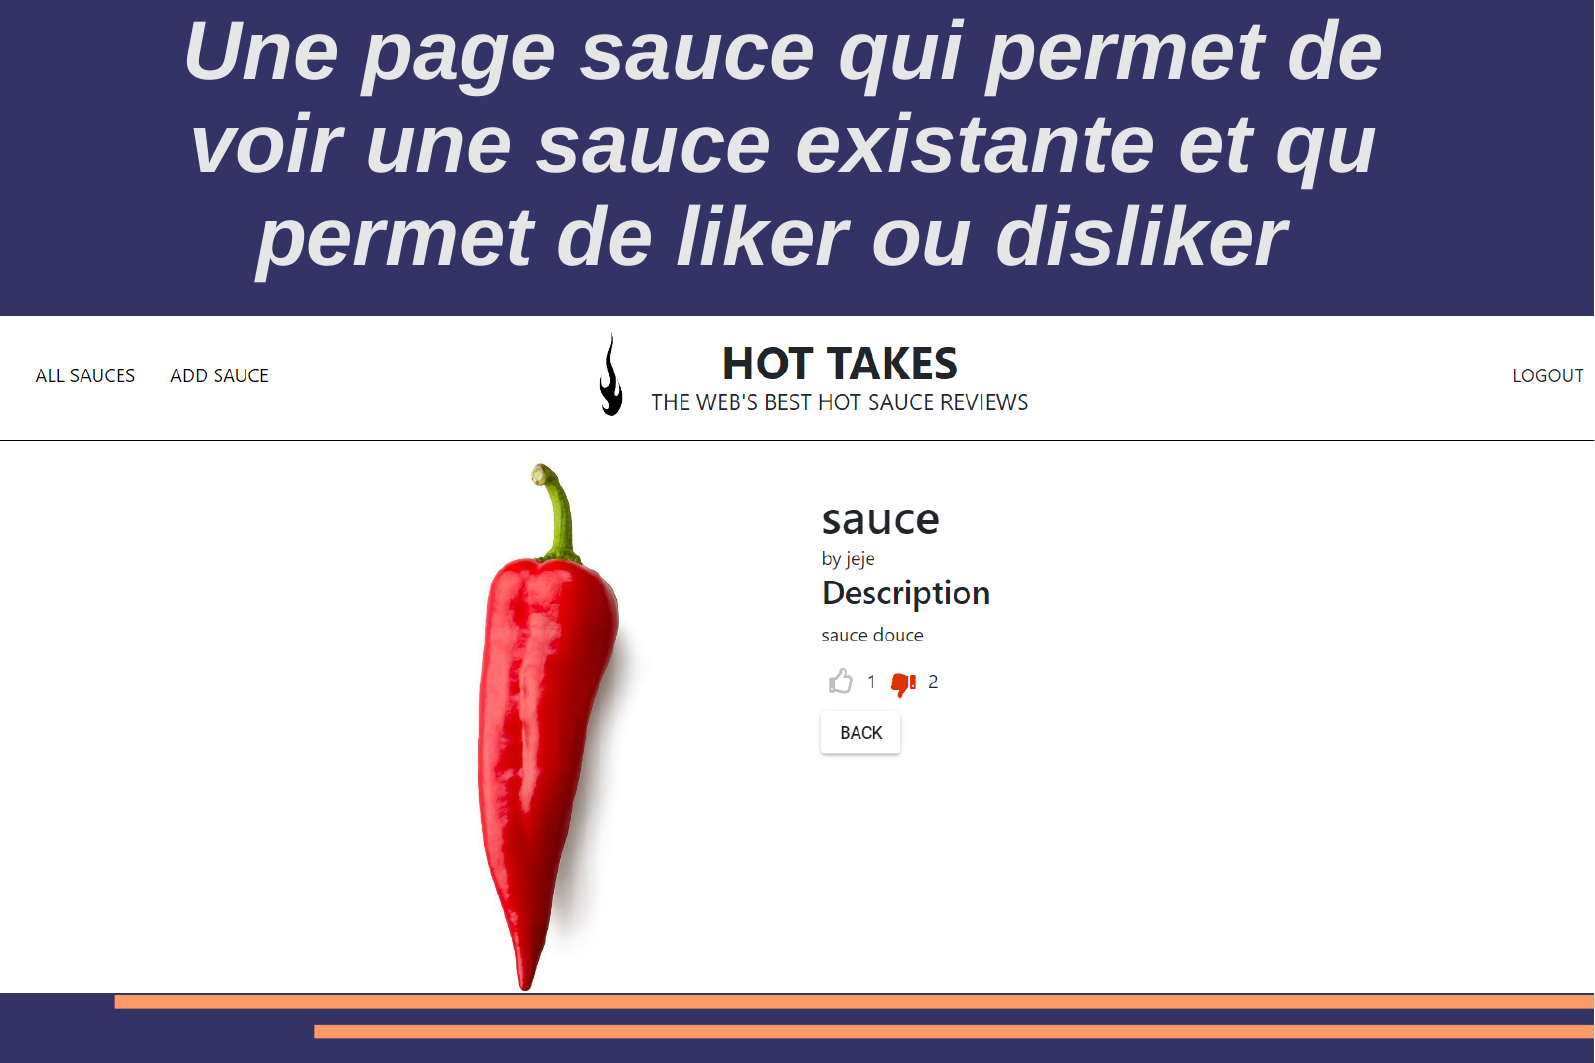

# Une page sauce qui permet de voir une sauce existante et qu permet de liker ou disliker